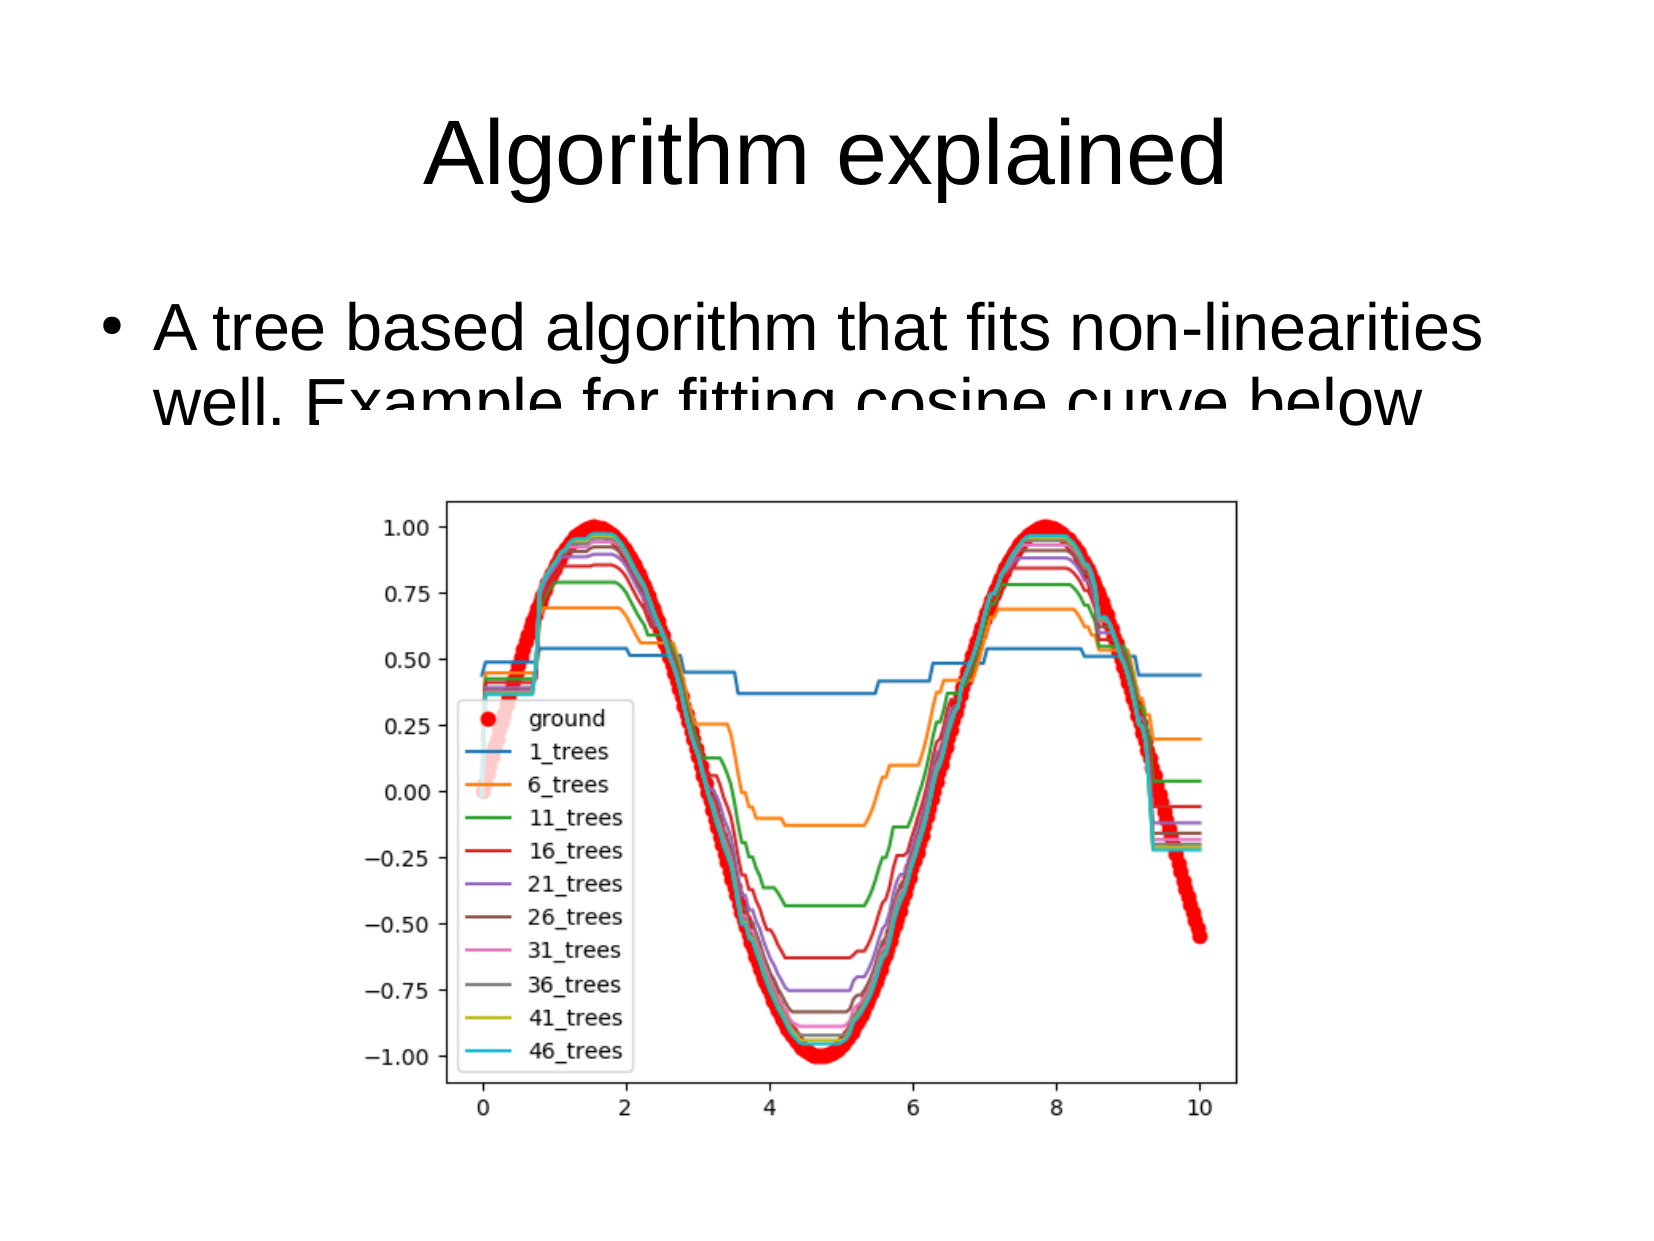

# Algorithm explained
A tree based algorithm that fits non-linearities well. Example for fitting cosine curve below